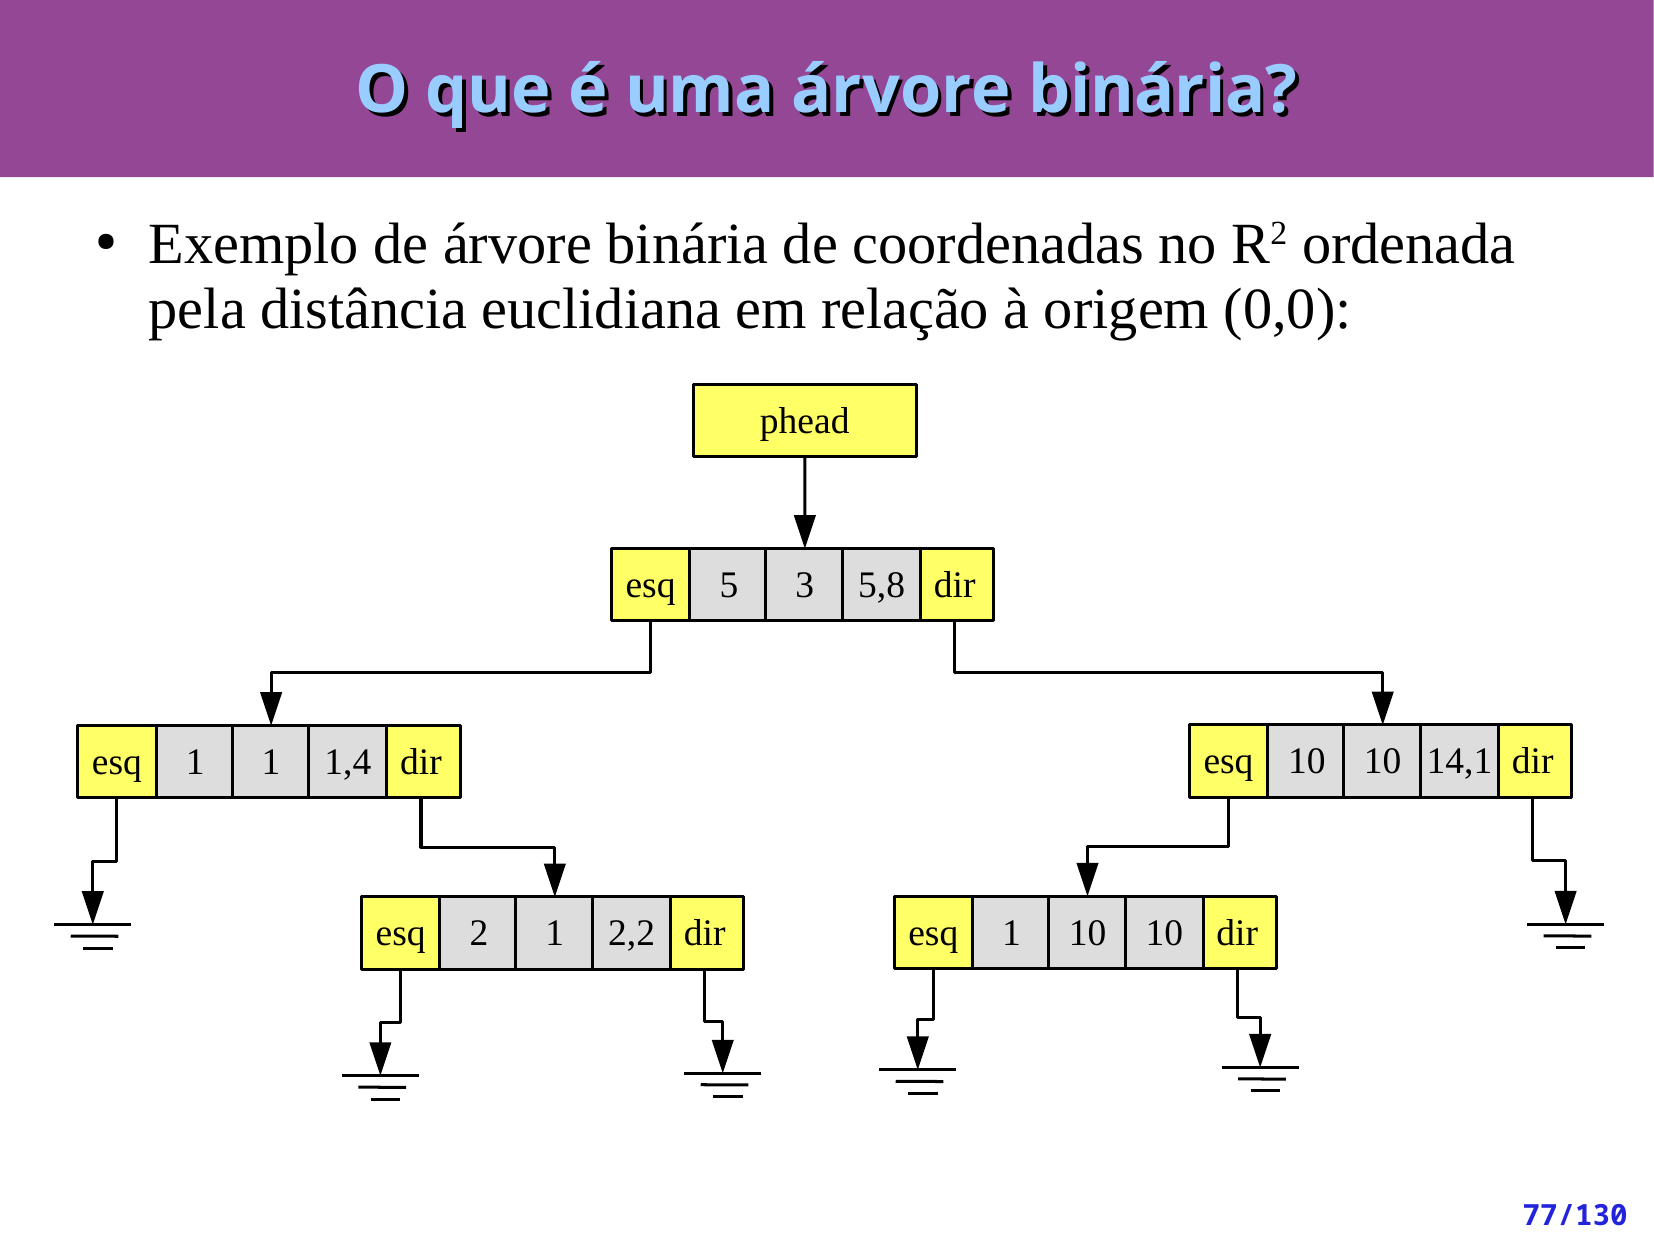

# O que é uma árvore binária?
Exemplo de árvore binária de coordenadas no R2 ordenada pela distância euclidiana em relação à origem (0,0):
phead
esq
5
3
5,8
dir
esq
10
10
14,1
dir
esq
1
1
1,4
dir
esq
1
10
10
dir
esq
2
1
2,2
dir
77